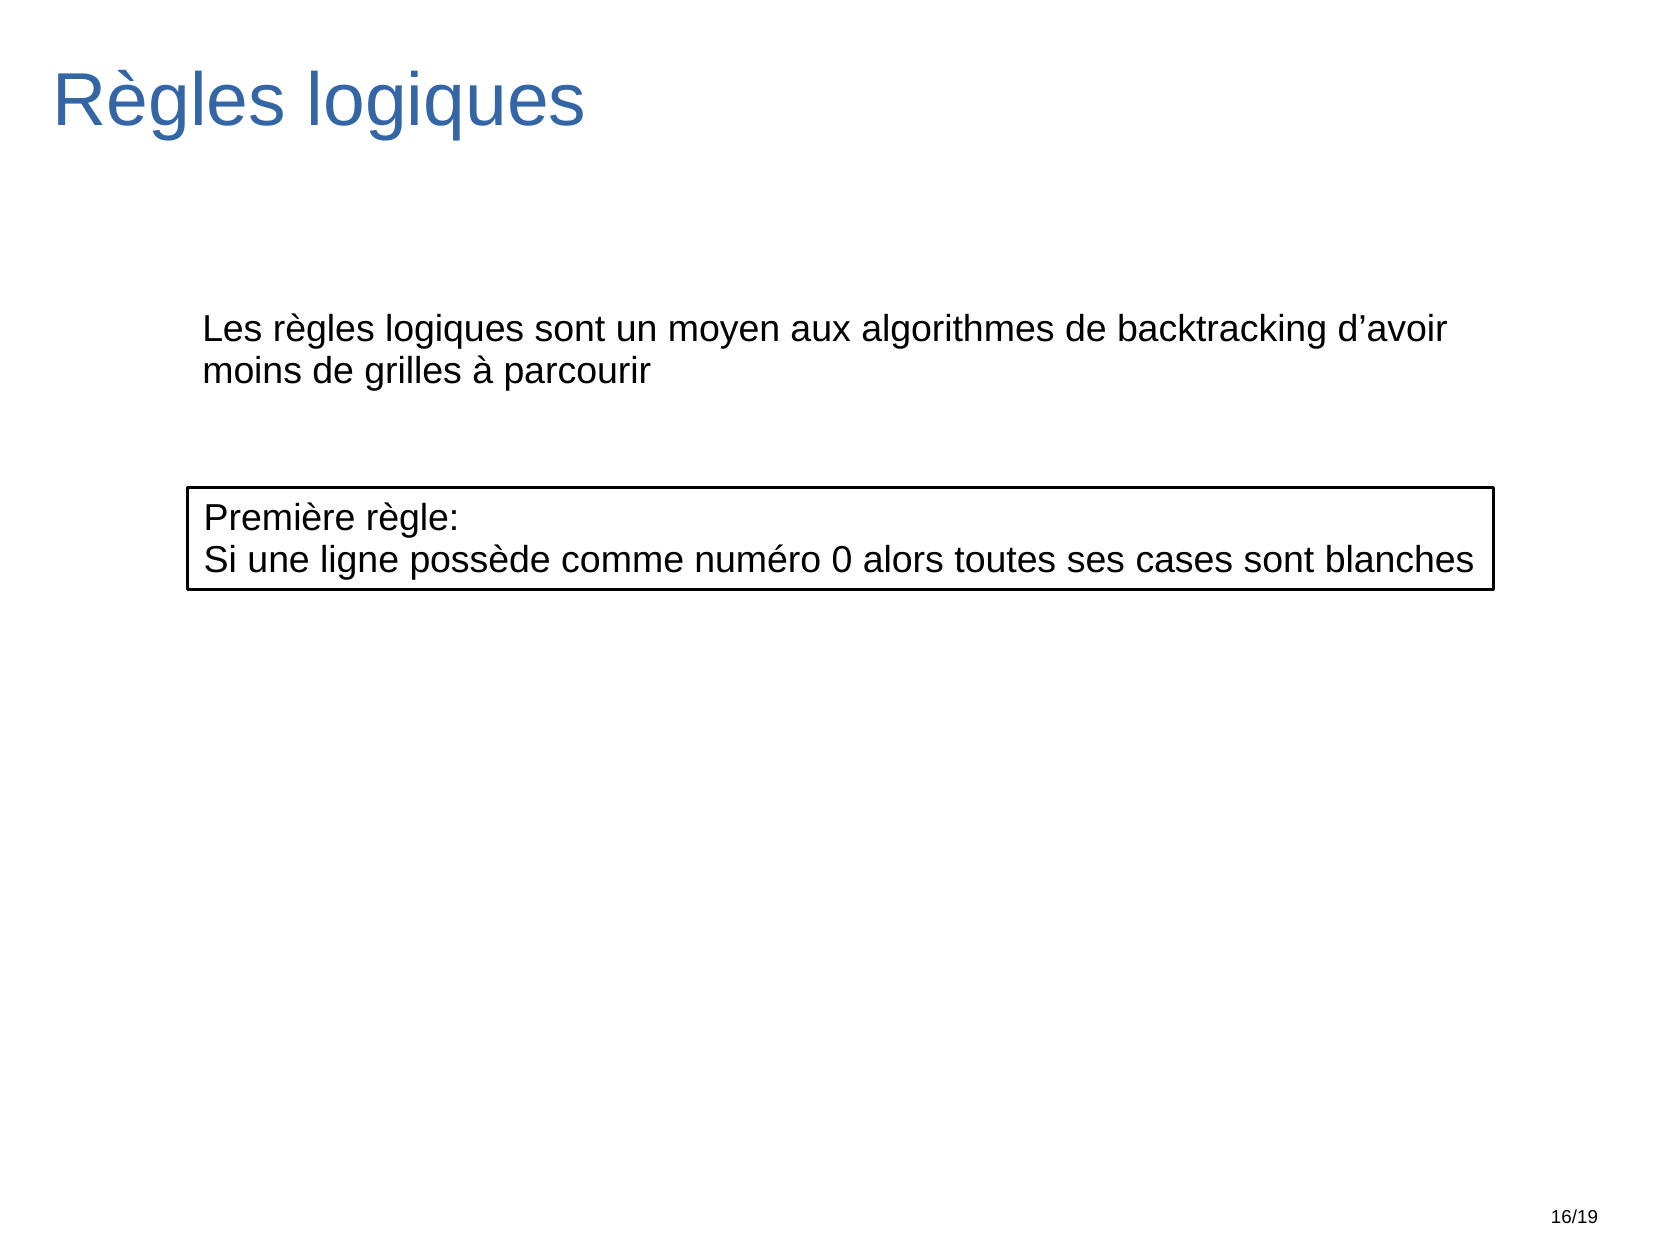

Règles logiques
Les règles logiques sont un moyen aux algorithmes de backtracking d’avoir moins de grilles à parcourir
Première règle:
Si une ligne possède comme numéro 0 alors toutes ses cases sont blanches
16/19